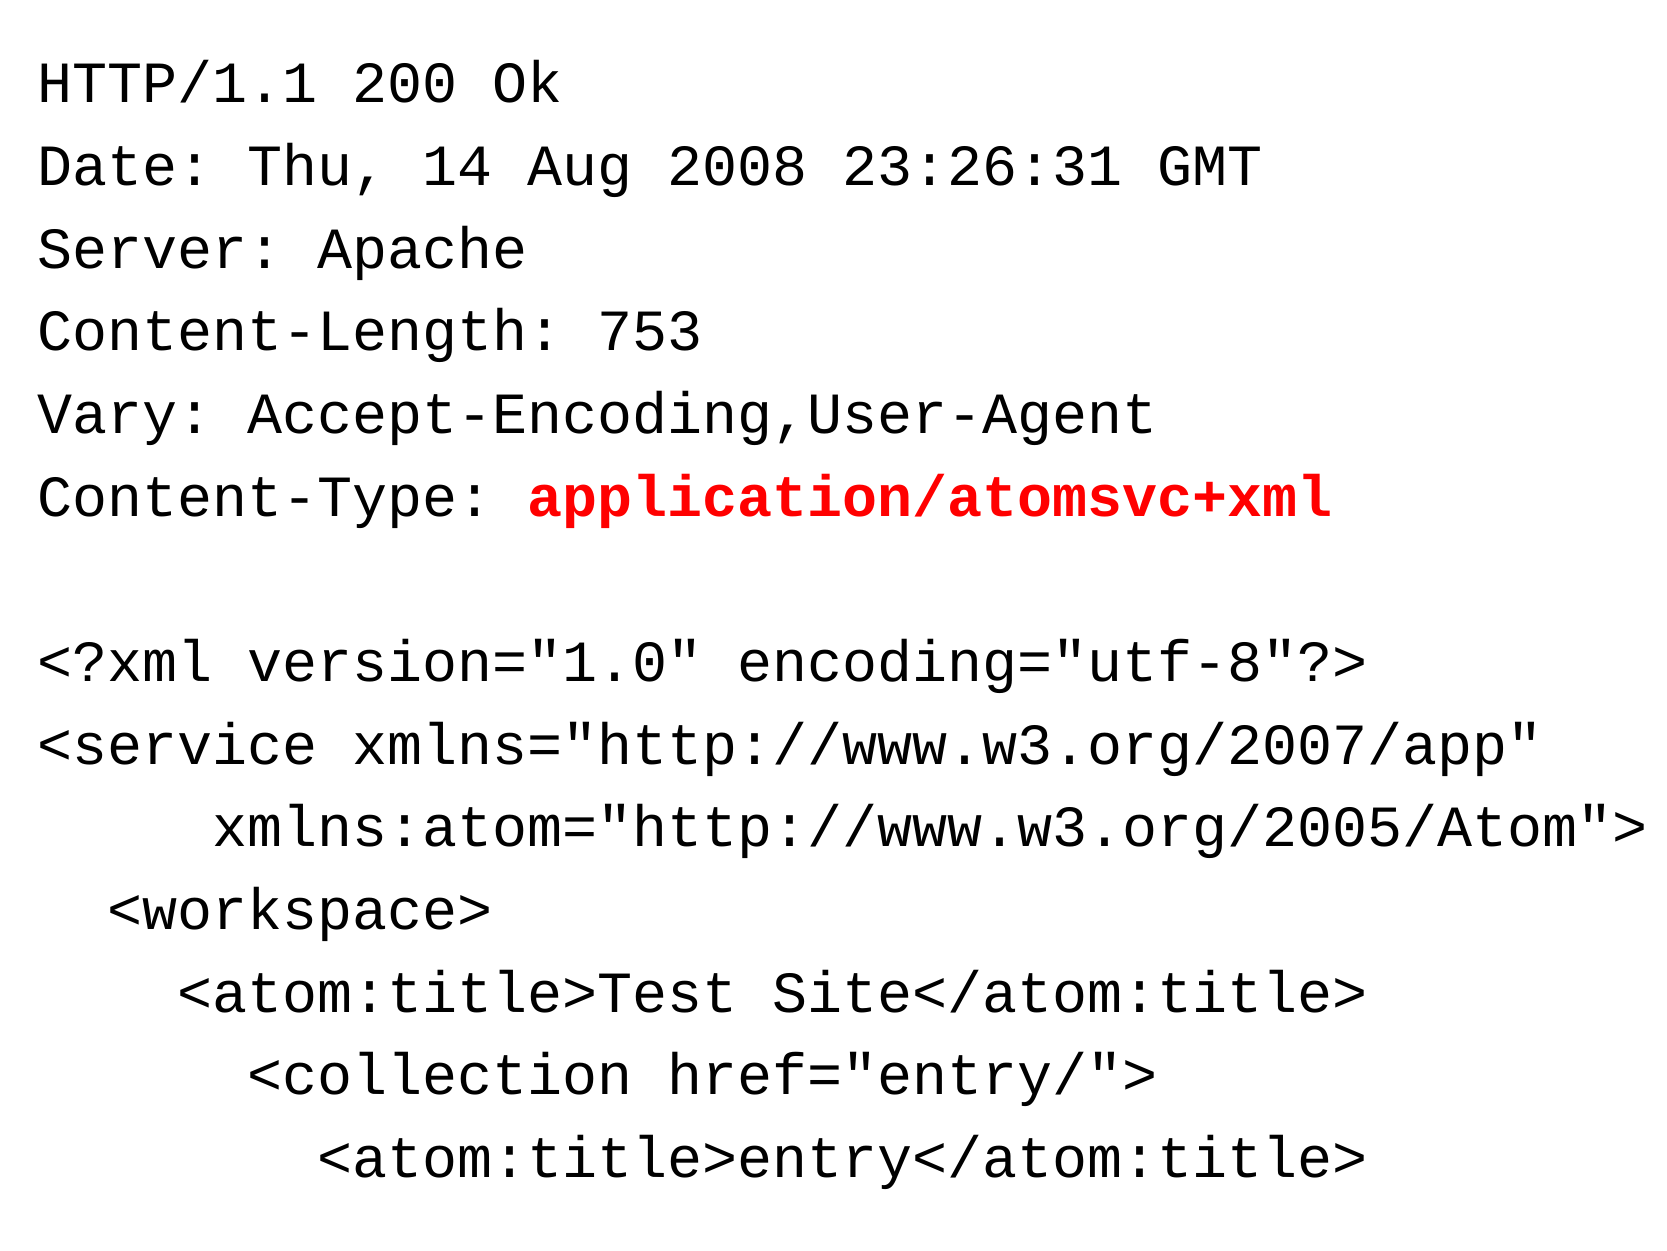

# HTTP/1.1 200 Ok
Date: Thu, 14 Aug 2008 23:26:31 GMT
Server: Apache
Content-Length: 753
Vary: Accept-Encoding,User-Agent
Content-Type: application/atomsvc+xml
<?xml version="1.0" encoding="utf-8"?>
<service xmlns="http://www.w3.org/2007/app"
 xmlns:atom="http://www.w3.org/2005/Atom">
 <workspace>
 <atom:title>Test Site</atom:title>
 <collection href="entry/">
 <atom:title>entry</atom:title>